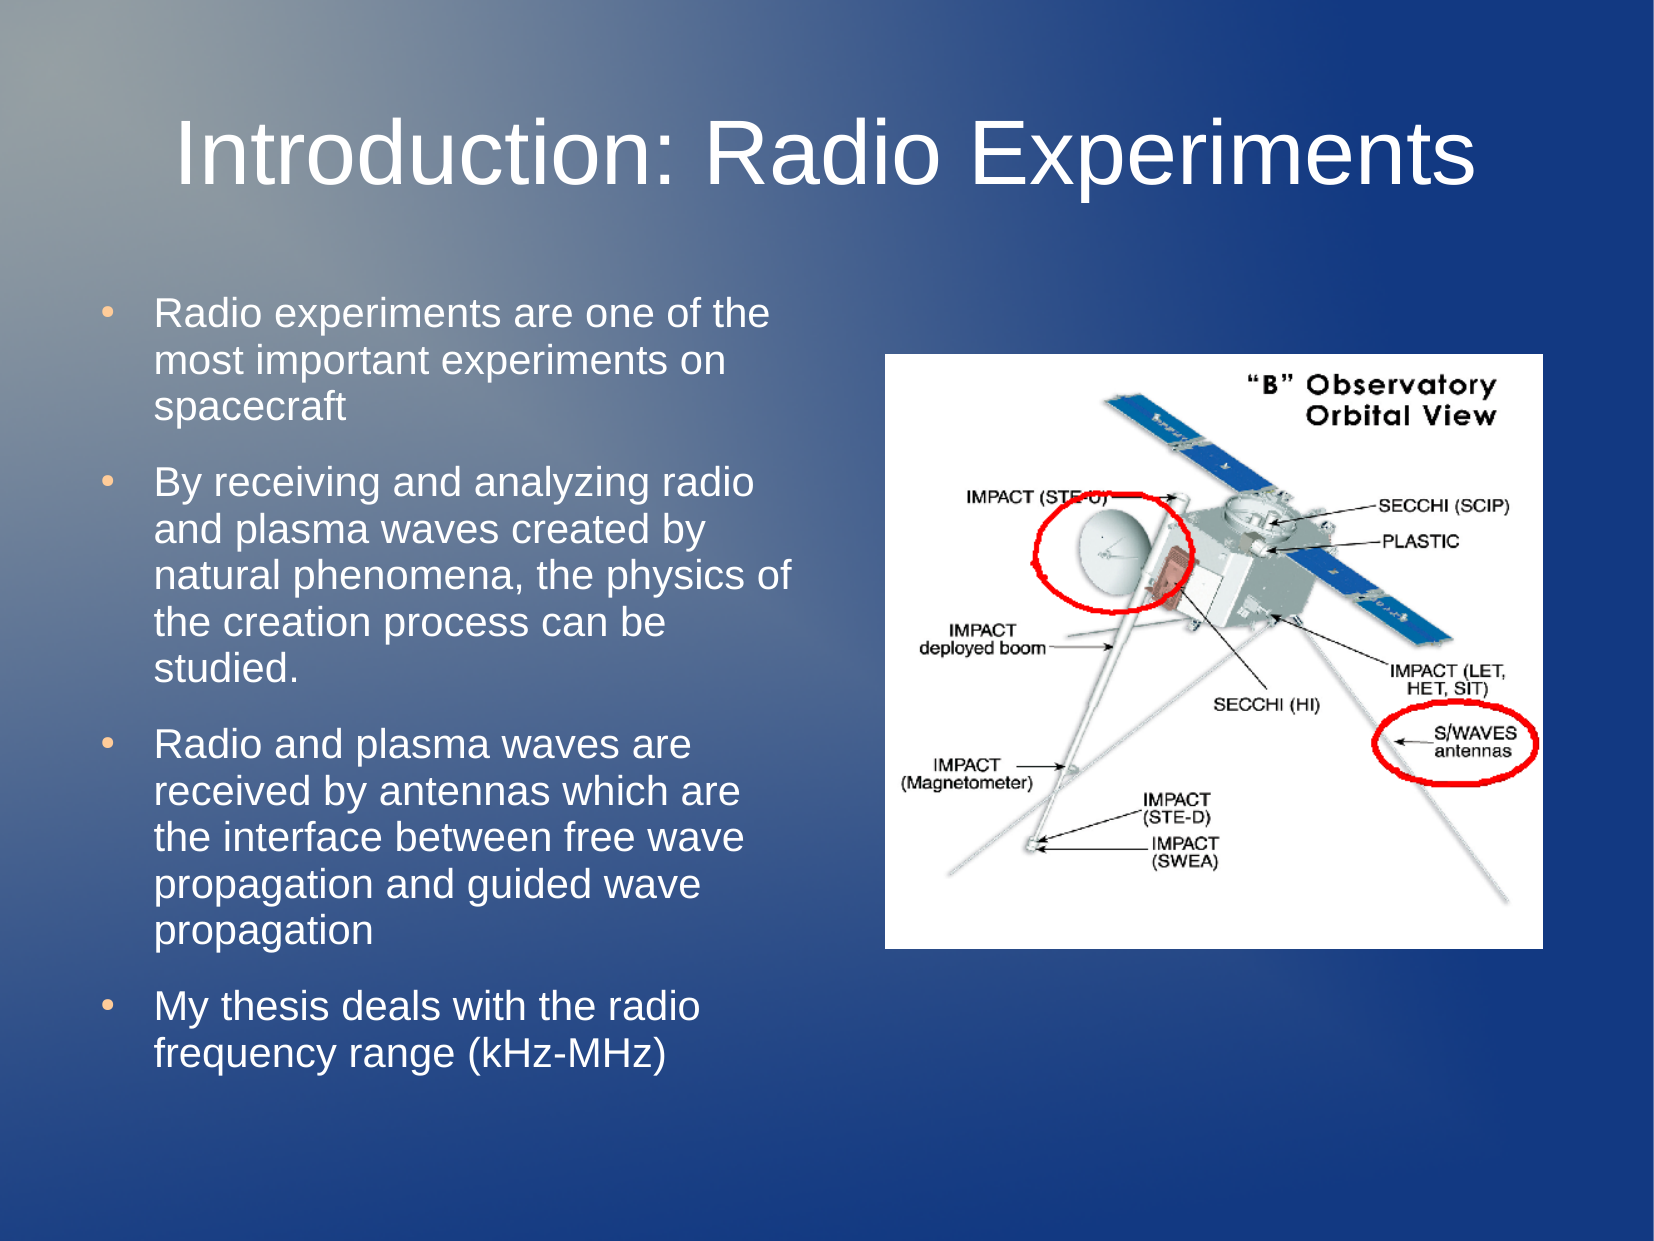

# Introduction: Radio Experiments
Radio experiments are one of the most important experiments on spacecraft
By receiving and analyzing radio and plasma waves created by natural phenomena, the physics of the creation process can be studied.
Radio and plasma waves are received by antennas which are the interface between free wave propagation and guided wave propagation
My thesis deals with the radio frequency range (kHz-MHz)